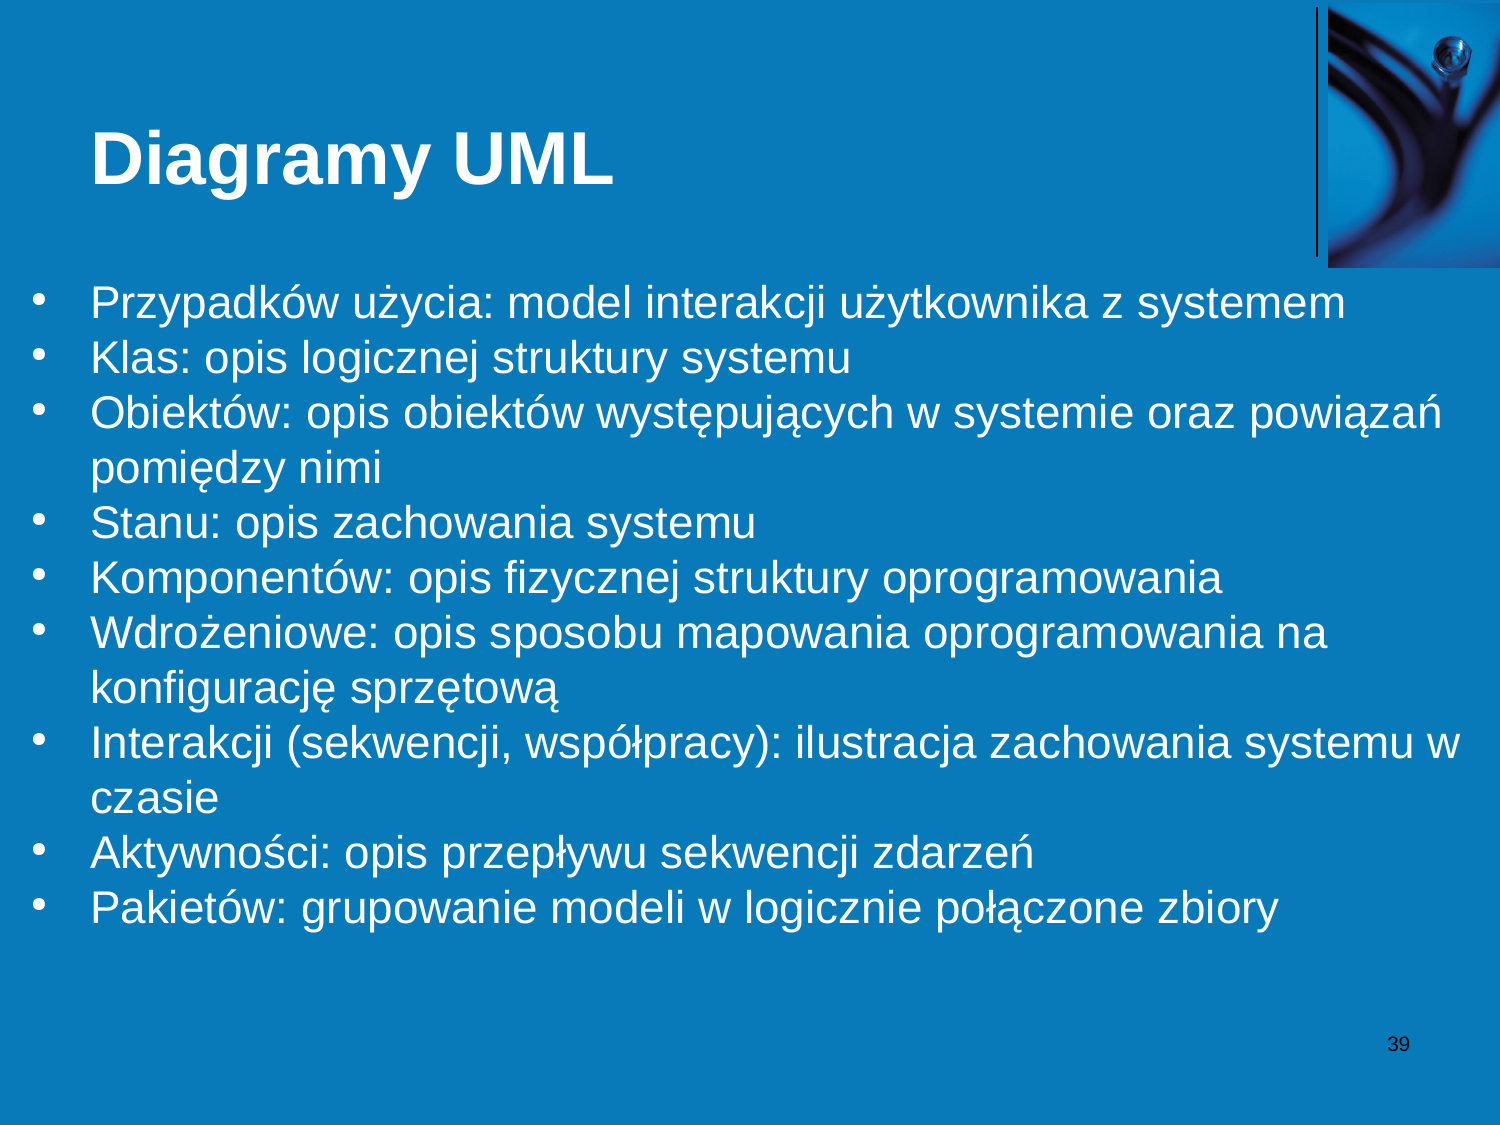

# Diagramy UML
Przypadków użycia: model interakcji użytkownika z systemem
Klas: opis logicznej struktury systemu
Obiektów: opis obiektów występujących w systemie oraz powiązań pomiędzy nimi
Stanu: opis zachowania systemu
Komponentów: opis fizycznej struktury oprogramowania
Wdrożeniowe: opis sposobu mapowania oprogramowania na konfigurację sprzętową
Interakcji (sekwencji, współpracy): ilustracja zachowania systemu w czasie
Aktywności: opis przepływu sekwencji zdarzeń
Pakietów: grupowanie modeli w logicznie połączone zbiory
39